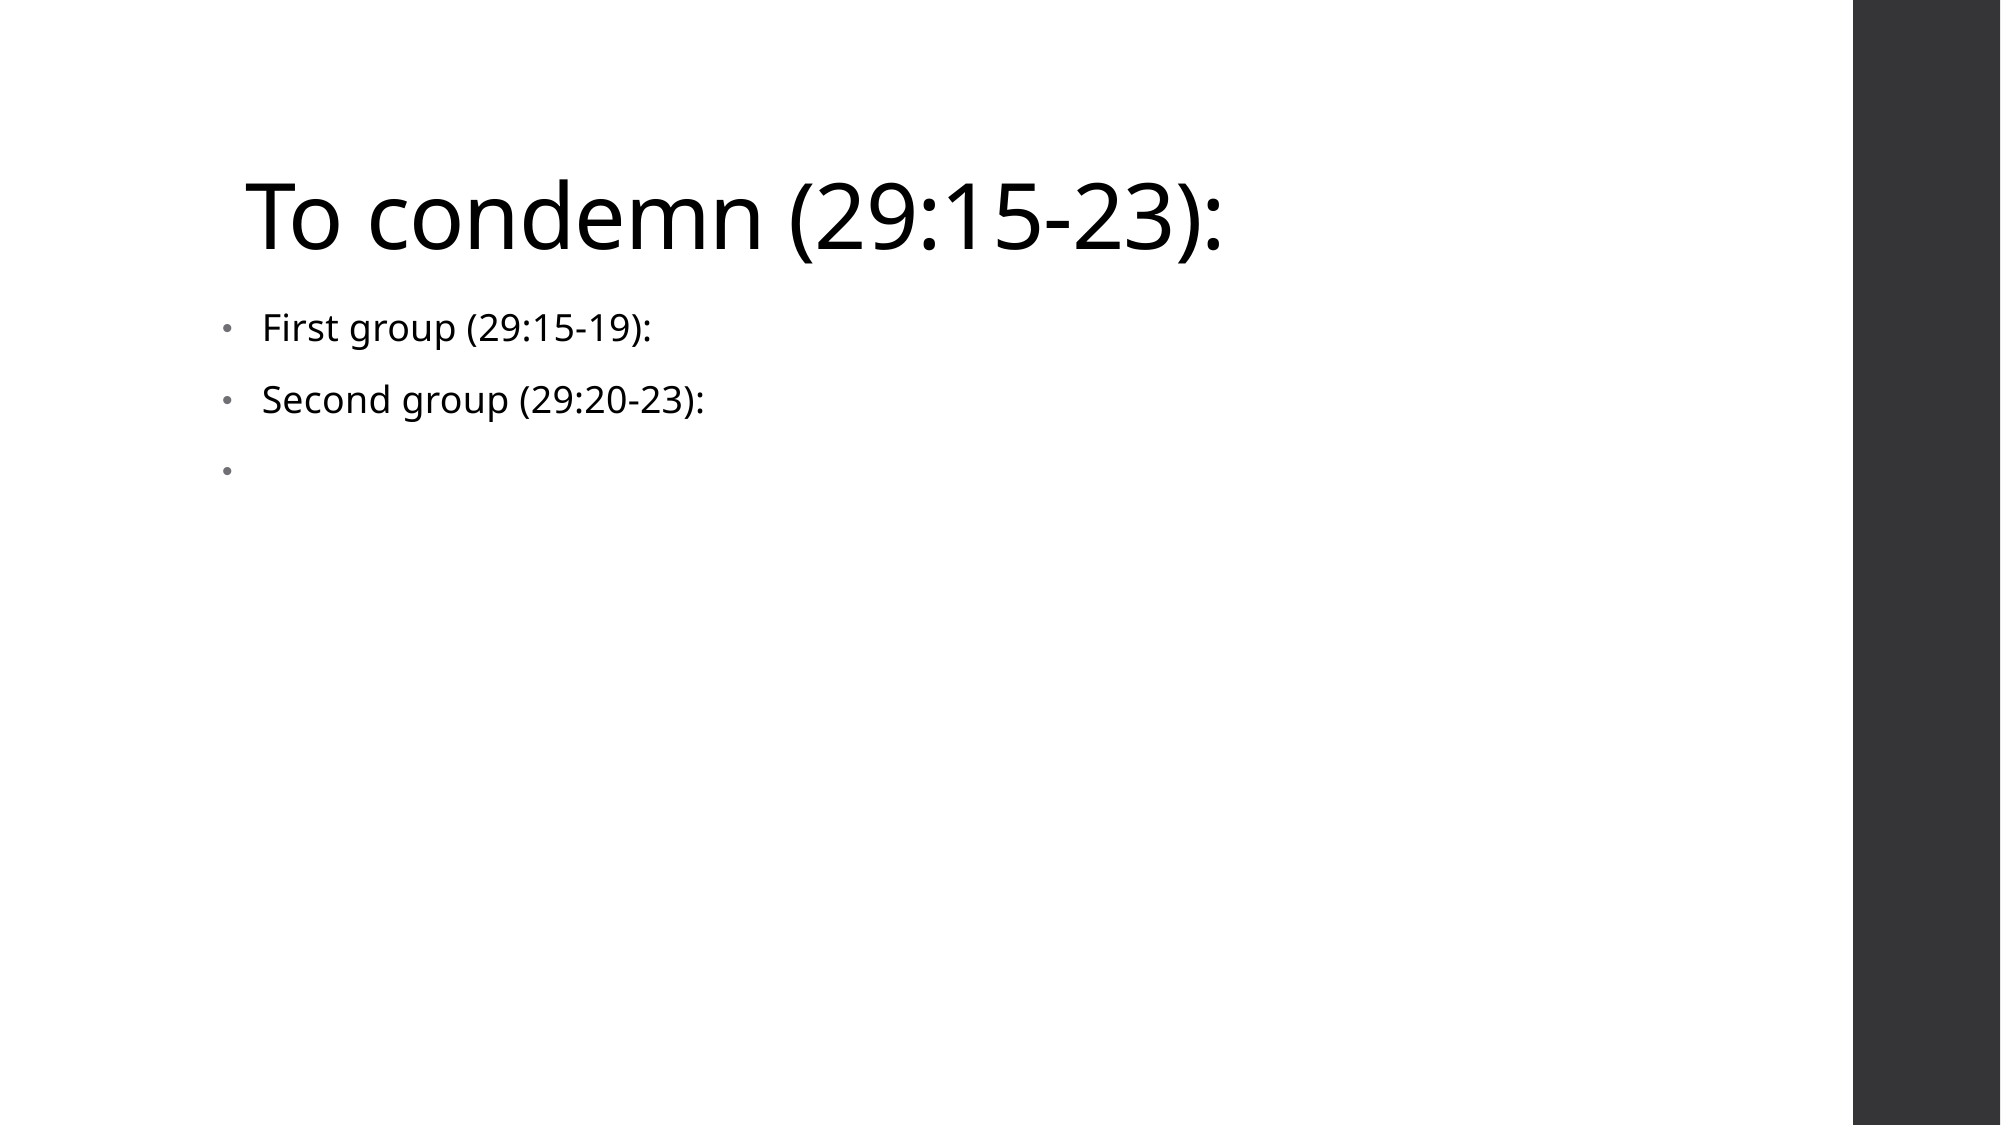

# To condemn (29:15-23):
 First group (29:15-19):
 Second group (29:20-23):